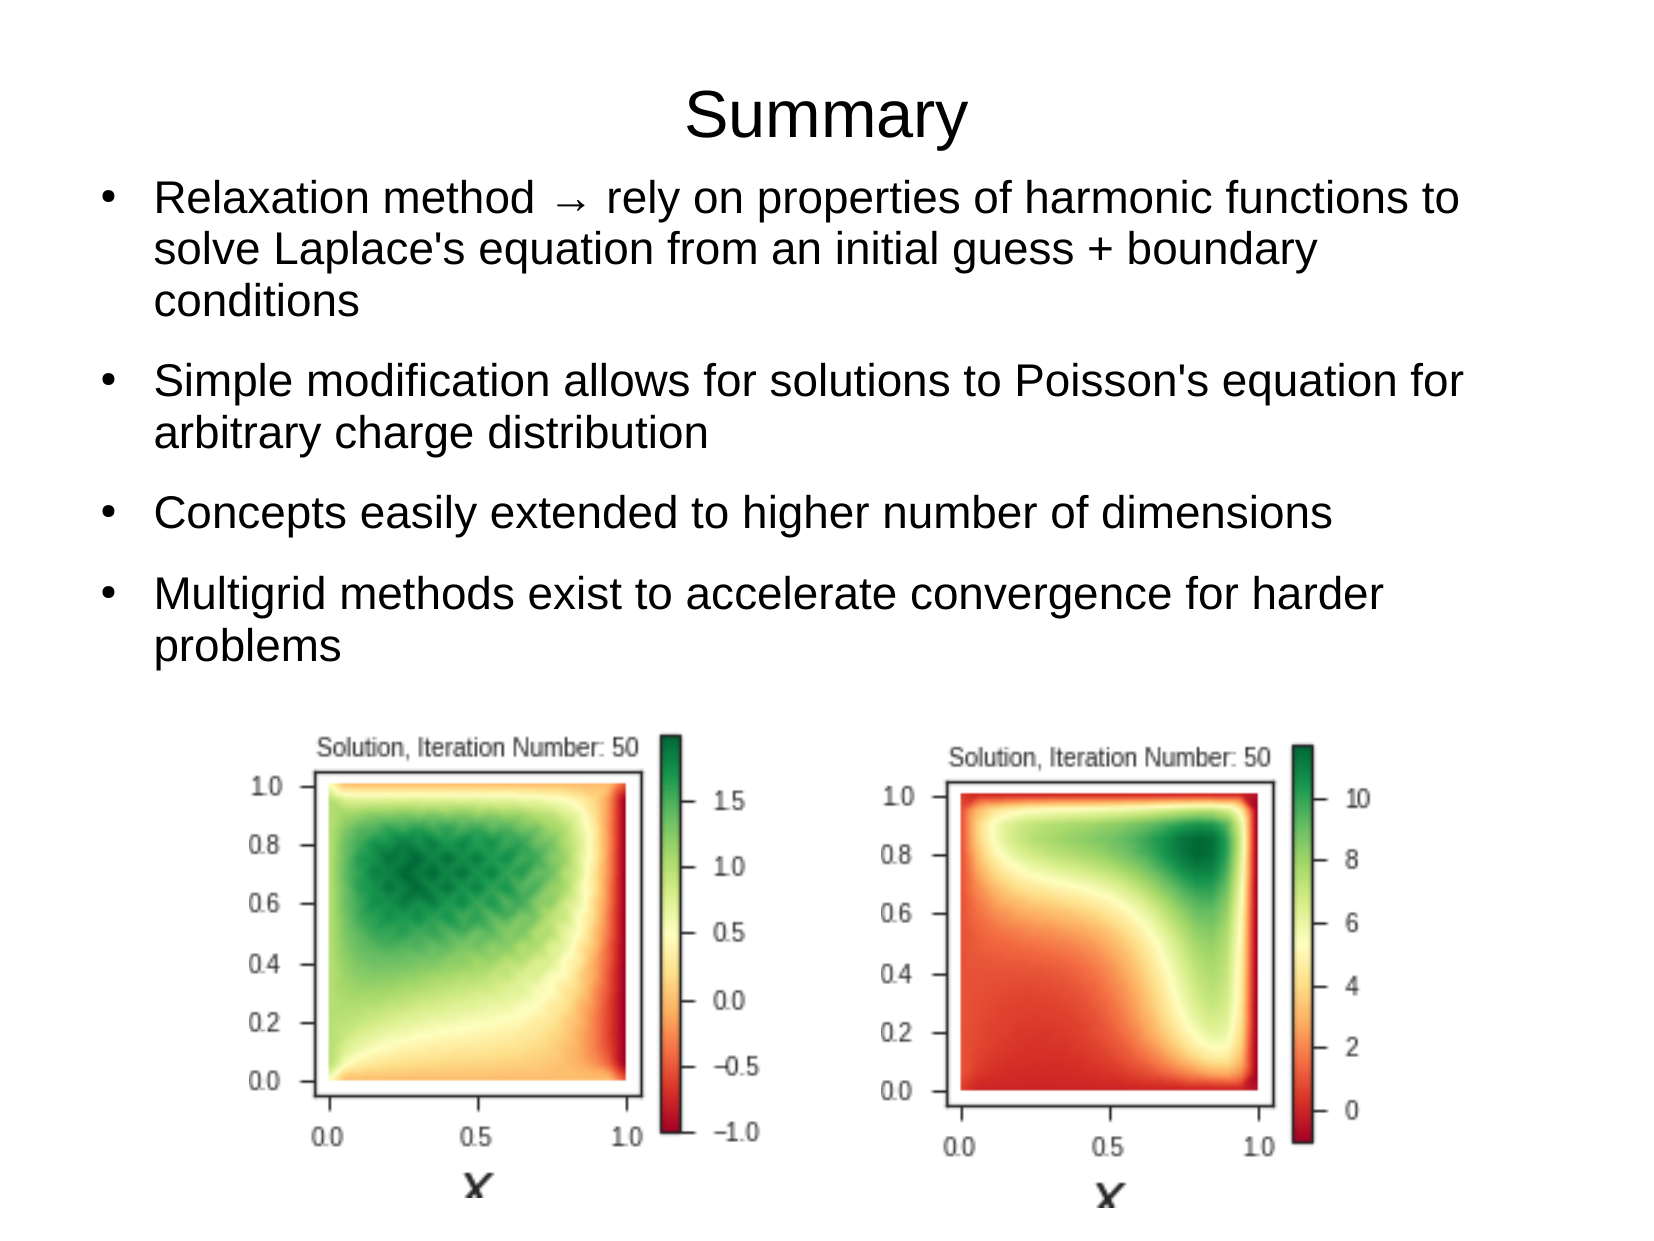

# Summary
Relaxation method → rely on properties of harmonic functions to solve Laplace's equation from an initial guess + boundary conditions
Simple modification allows for solutions to Poisson's equation for arbitrary charge distribution
Concepts easily extended to higher number of dimensions
Multigrid methods exist to accelerate convergence for harder problems